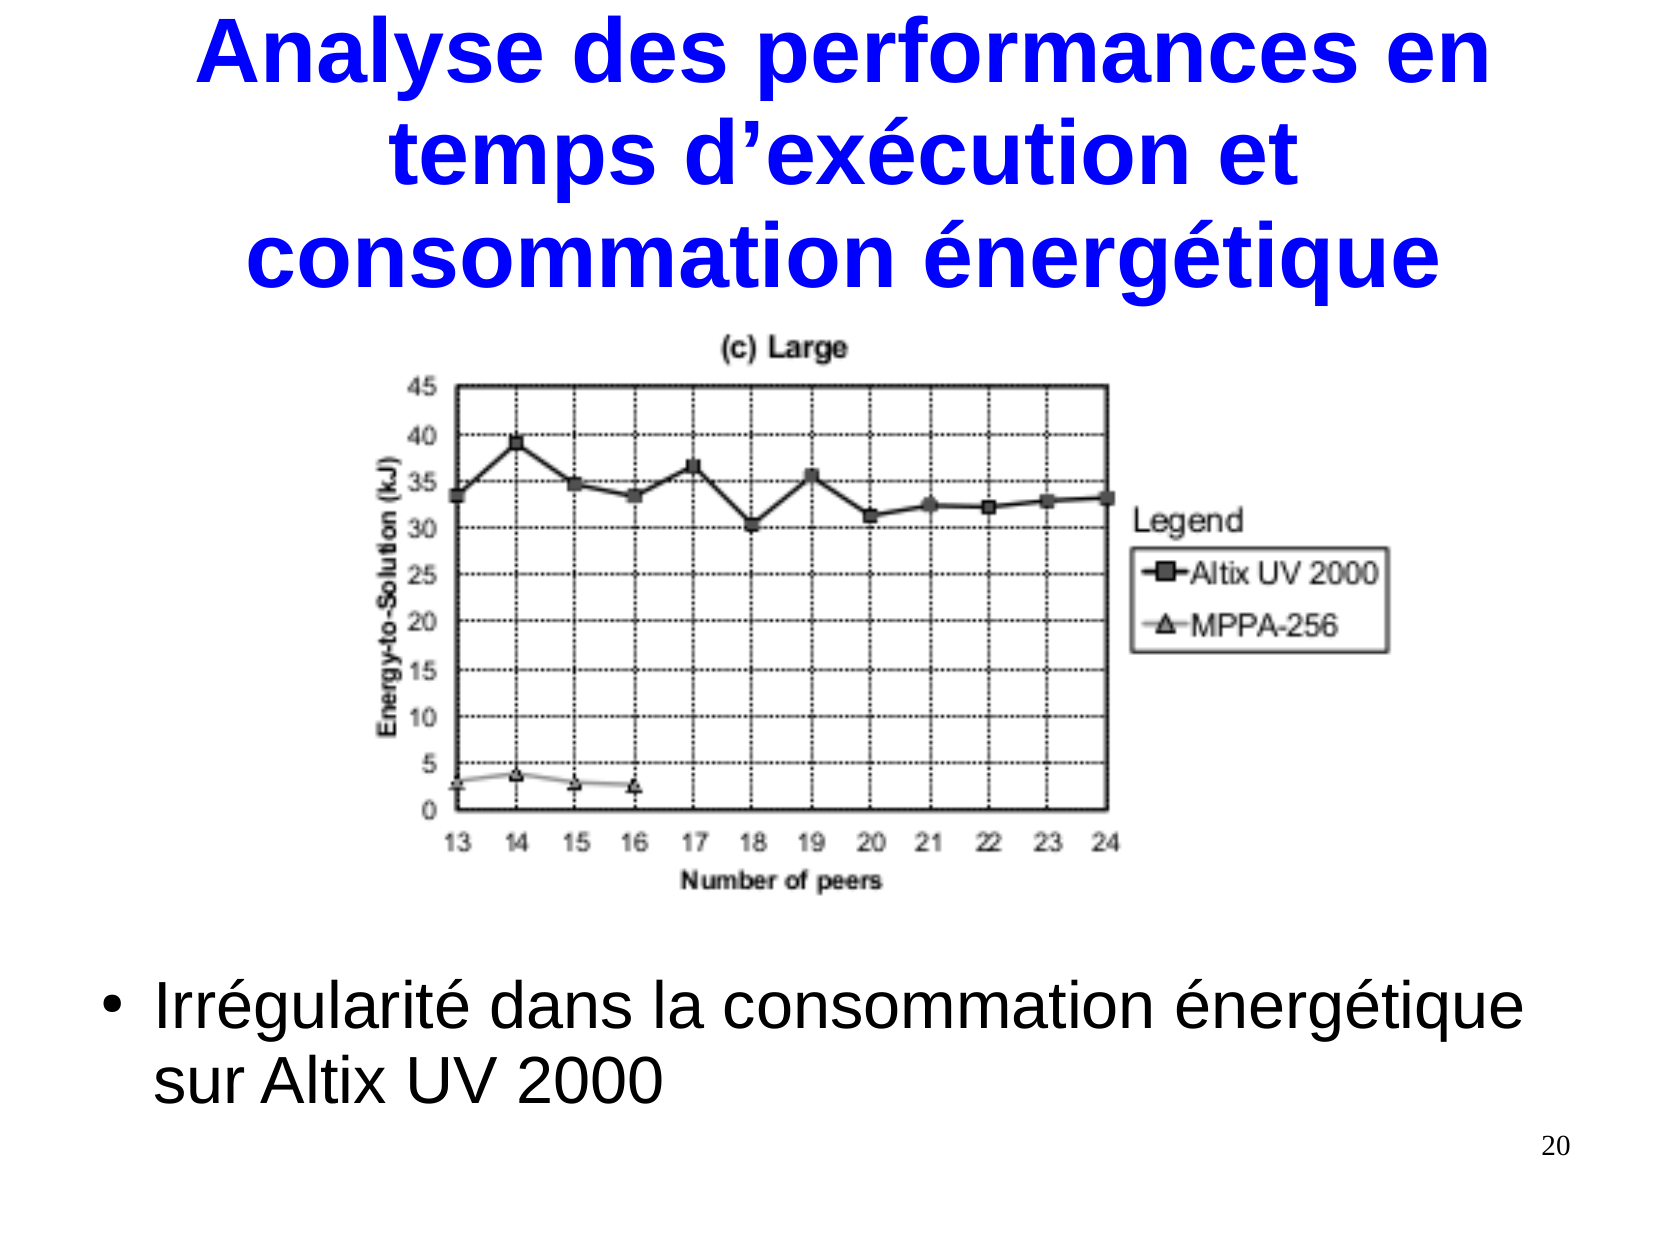

# Analyse des performances en temps d’exécution et consommation énergétique
Irrégularité dans la consommation énergétique sur Altix UV 2000
20